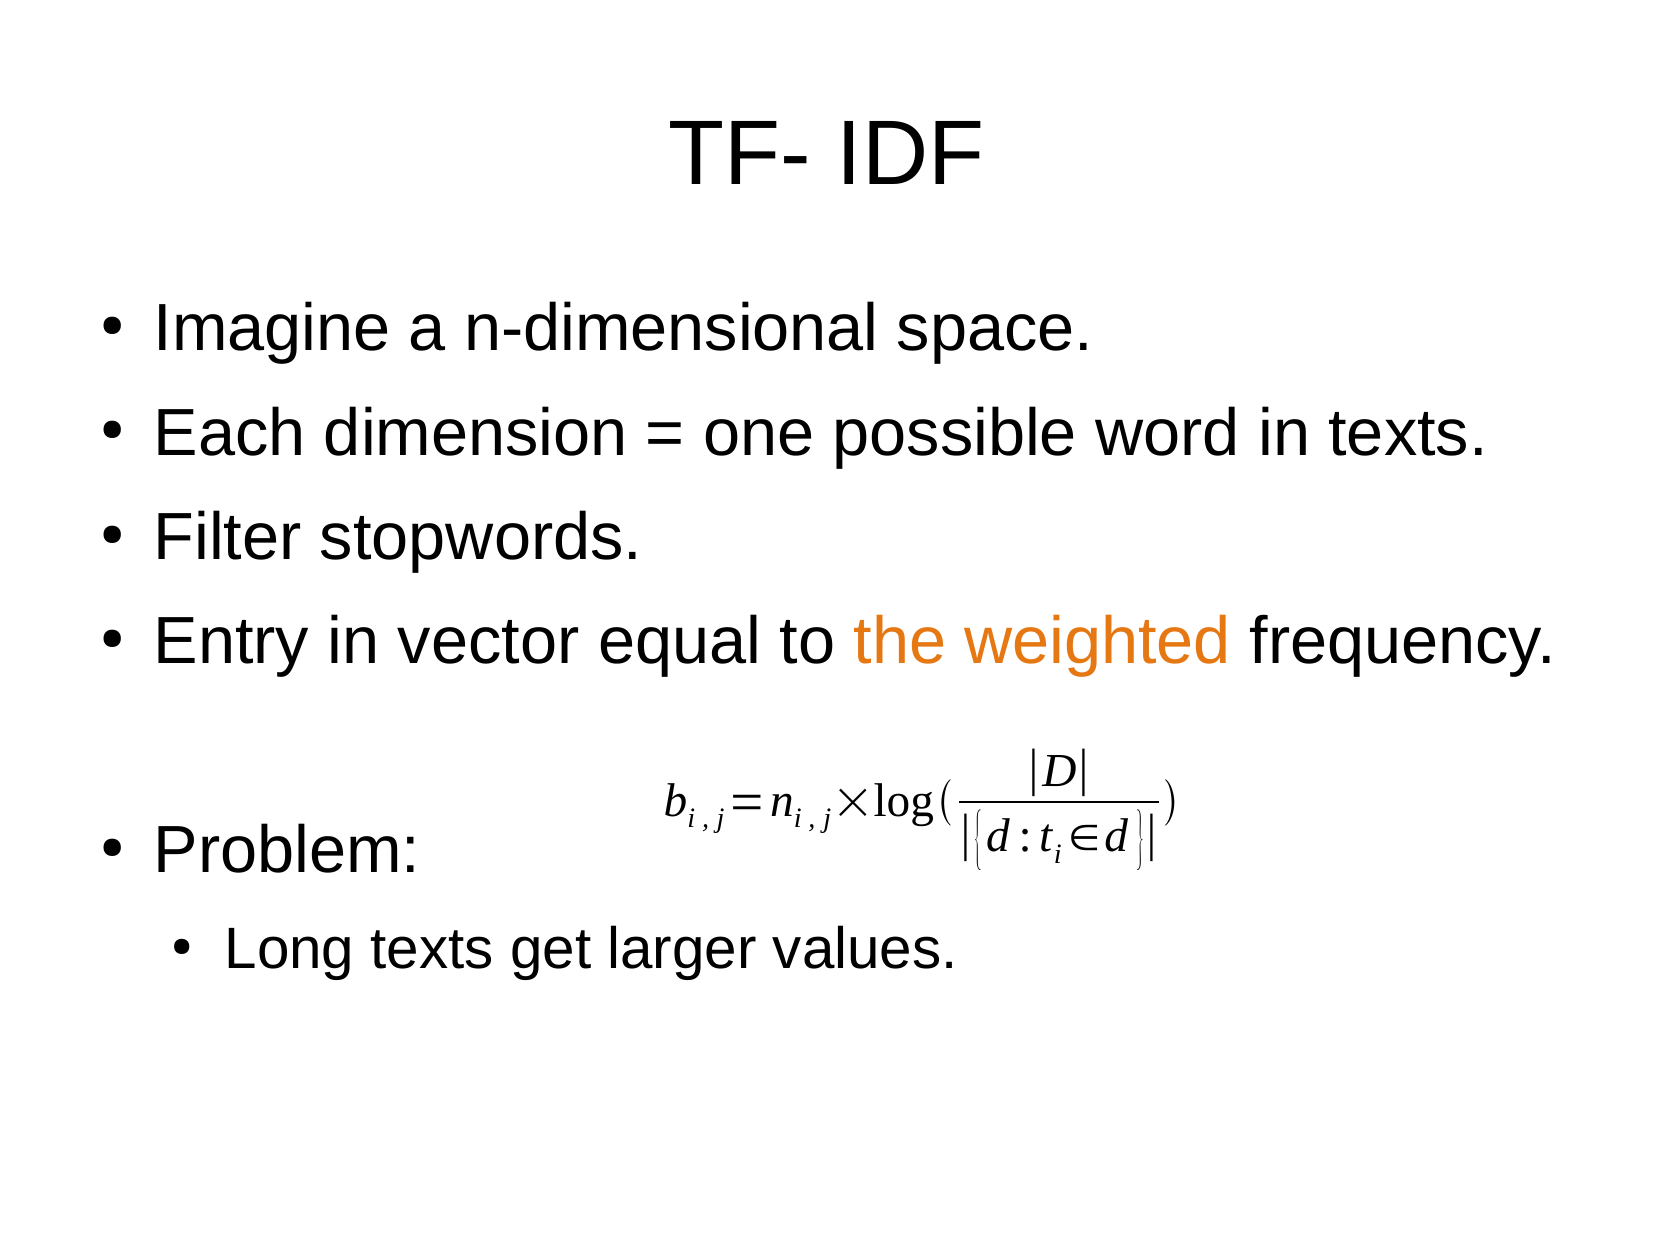

# TF- IDF
Imagine a n-dimensional space.
Each dimension = one possible word in texts.
Filter stopwords.
Entry in vector equal to the weighted frequency.
Problem:
Long texts get larger values.